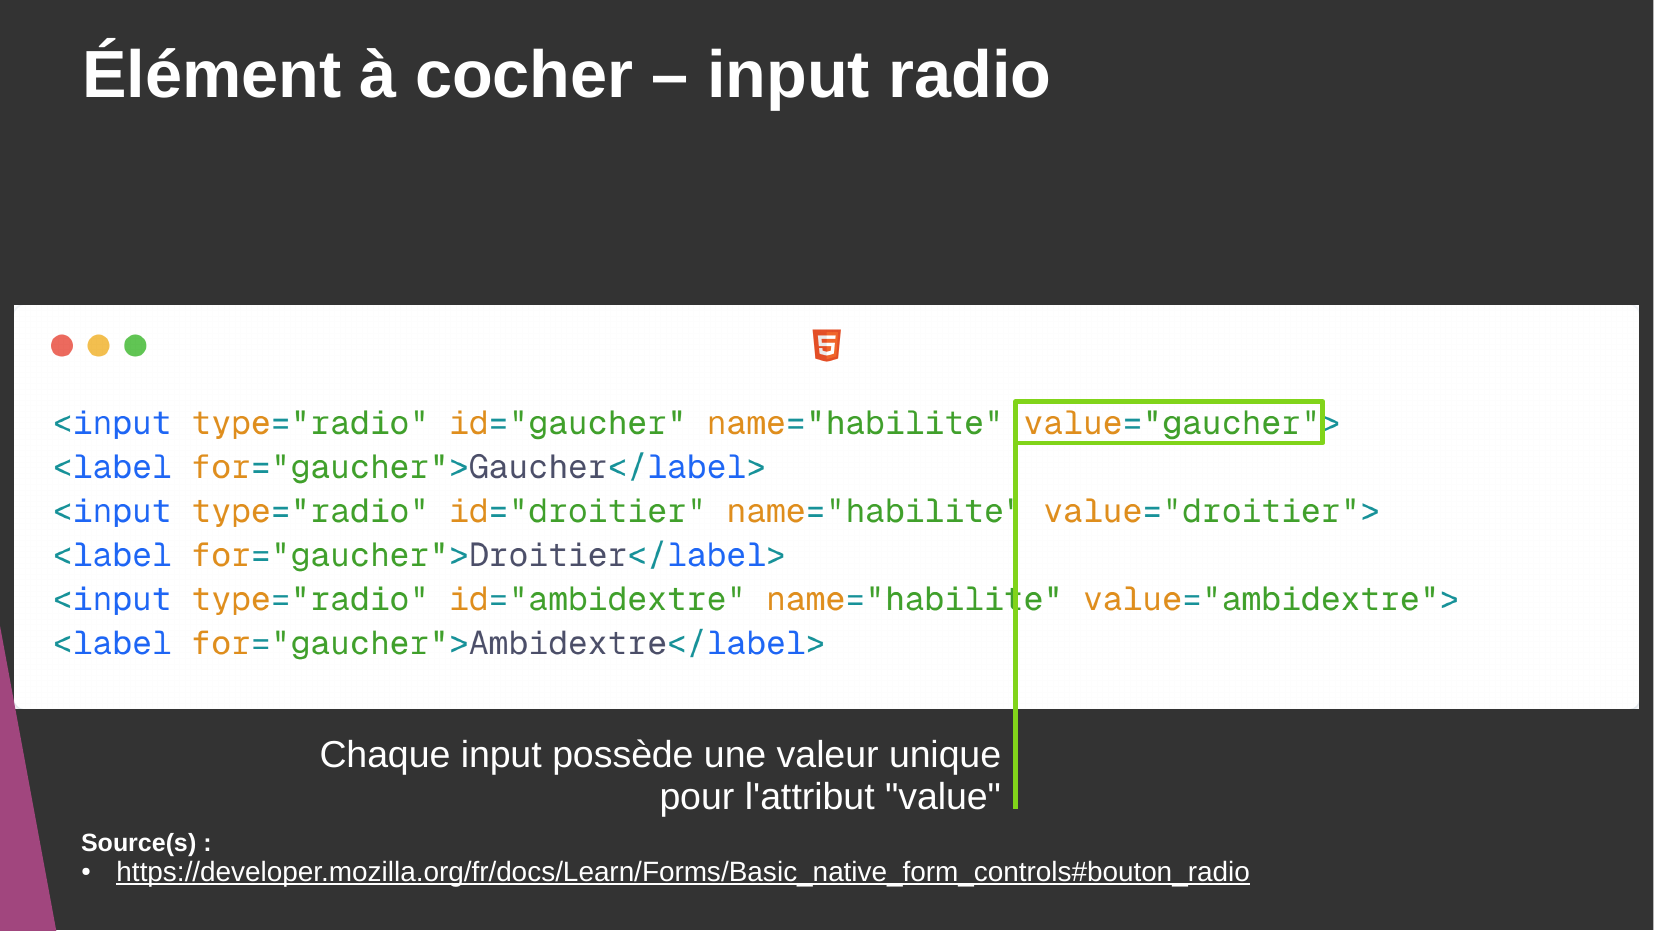

# Élément à cocher – input radio
Chaque input possède une valeur unique pour l'attribut "value"
Source(s) :
https://developer.mozilla.org/fr/docs/Learn/Forms/Basic_native_form_controls#bouton_radio